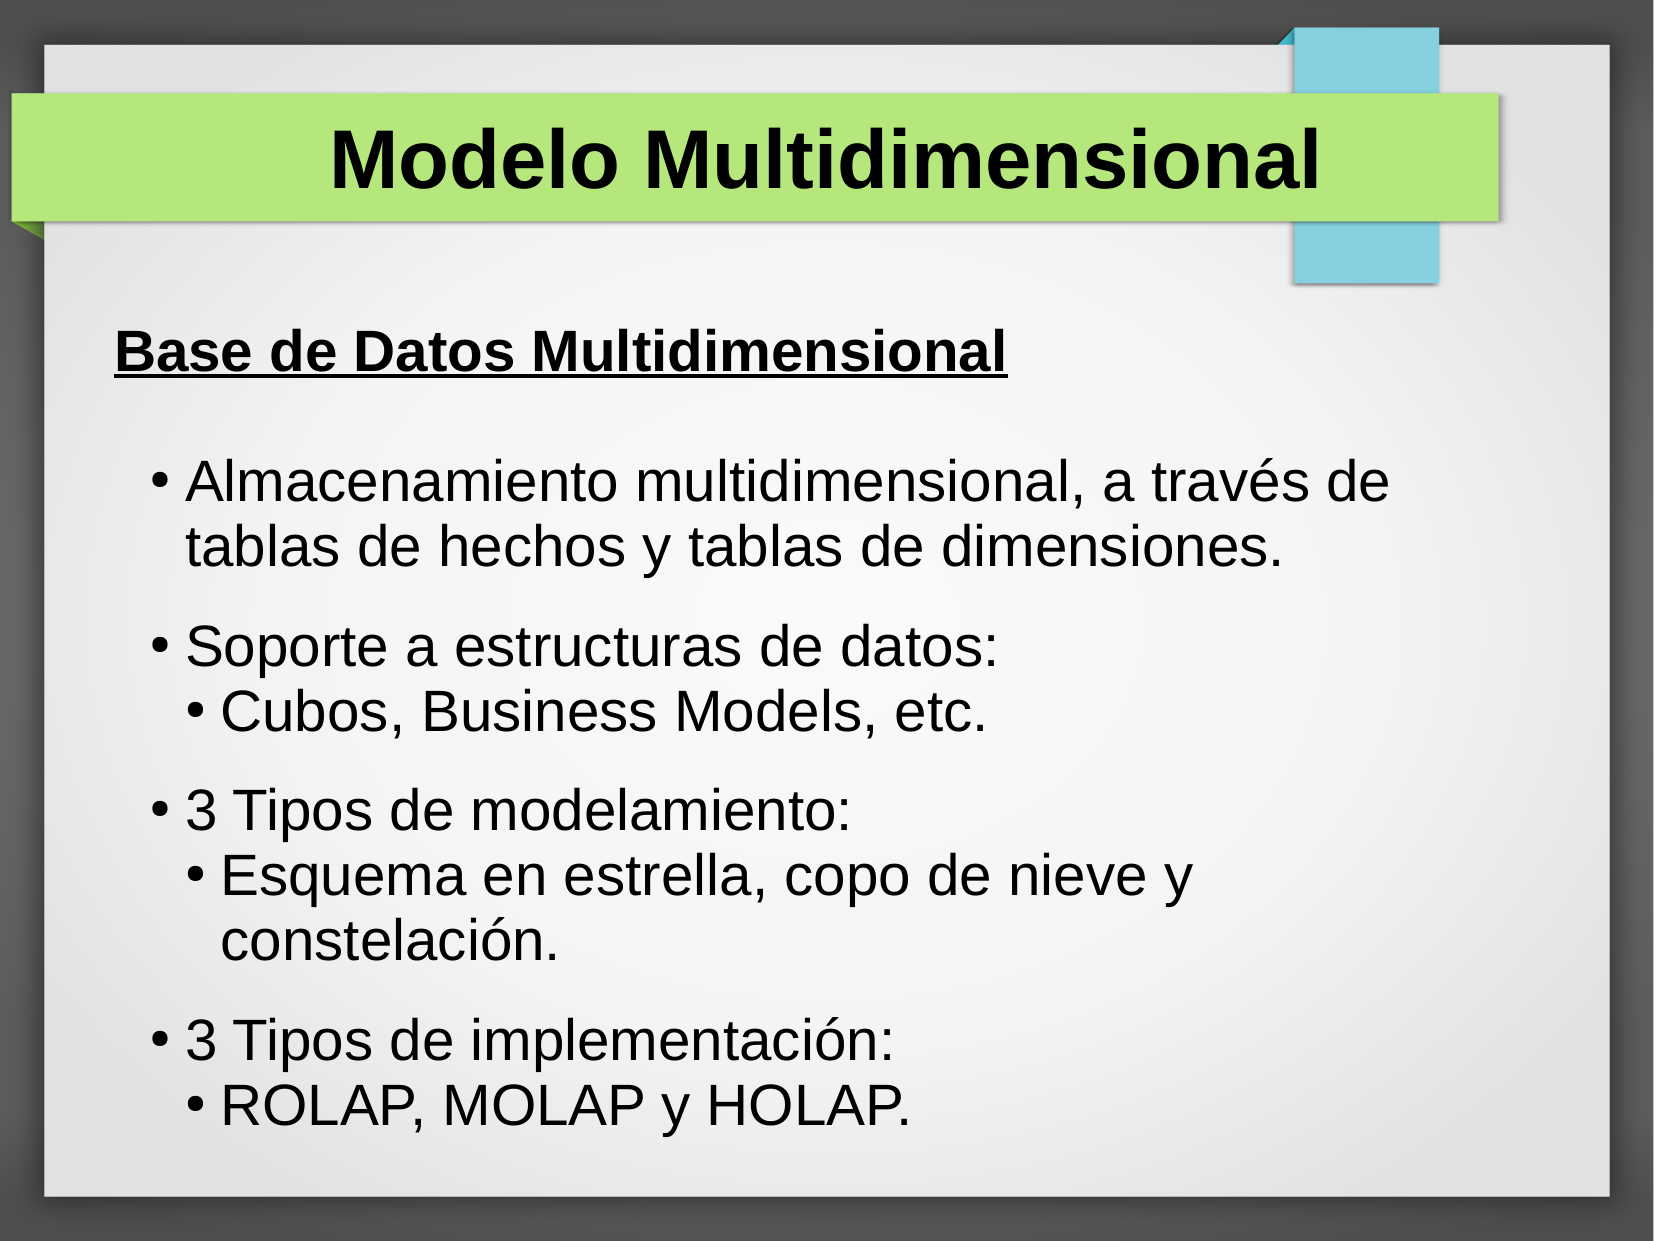

# Modelo Multidimensional
Base de Datos Multidimensional
Almacenamiento multidimensional, a través de tablas de hechos y tablas de dimensiones.
Soporte a estructuras de datos:
Cubos, Business Models, etc.
3 Tipos de modelamiento:
Esquema en estrella, copo de nieve y constelación.
3 Tipos de implementación:
ROLAP, MOLAP y HOLAP.